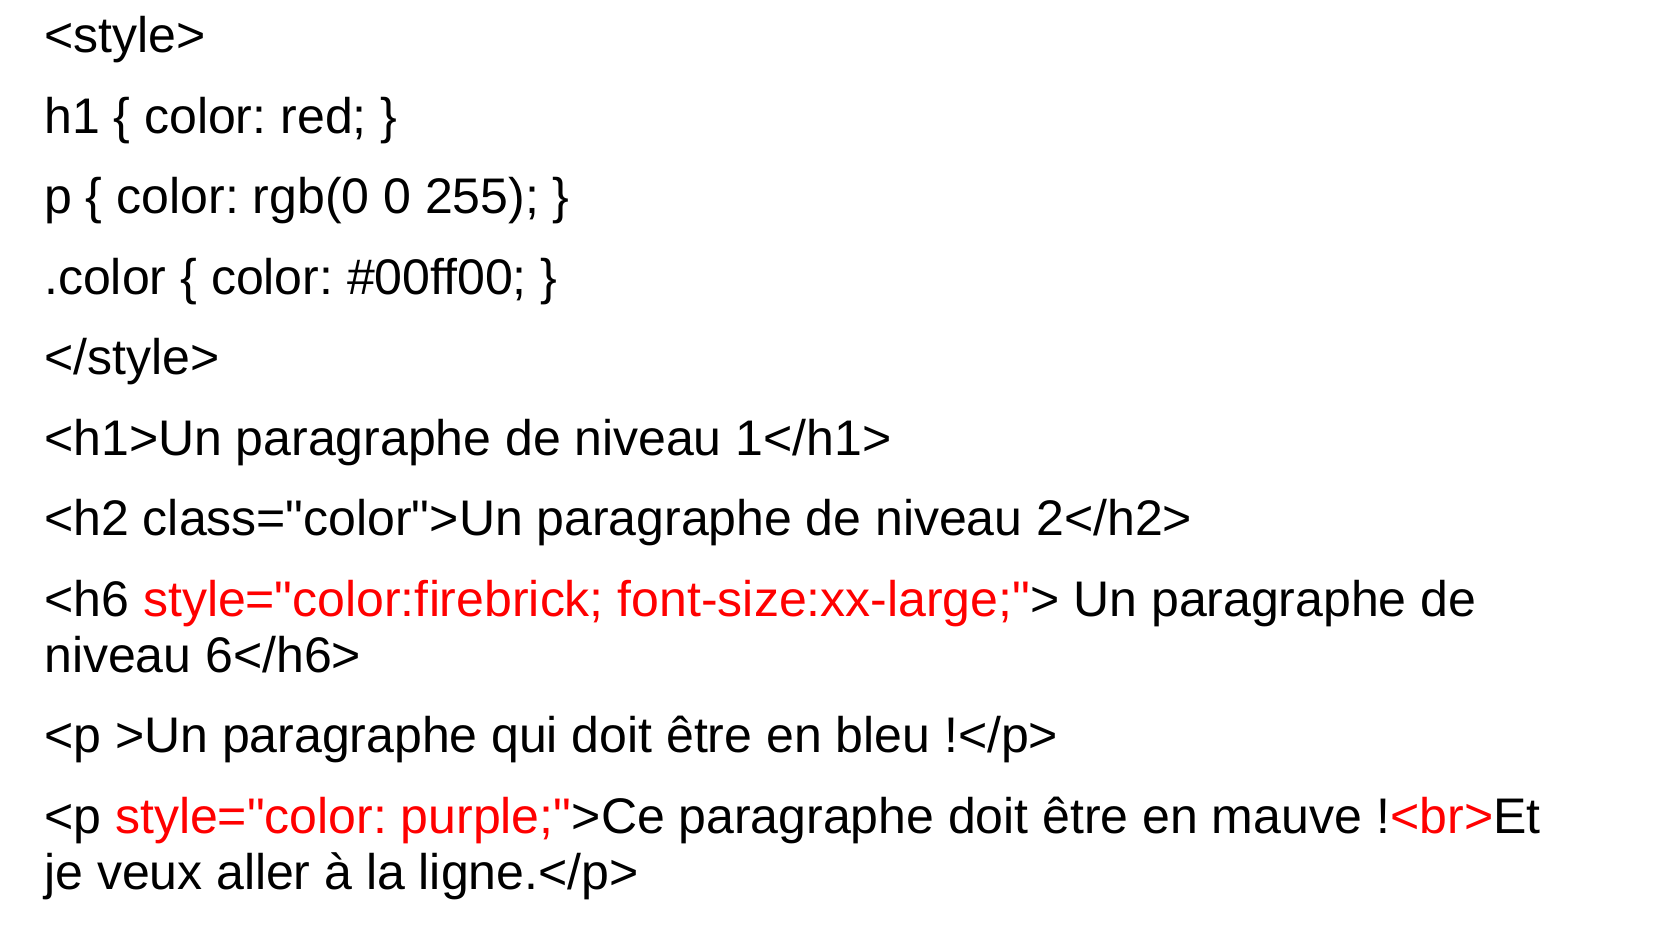

<style>
h1 { color: red; }
p { color: rgb(0 0 255); }
.color { color: #00ff00; }
</style>
<h1>Un paragraphe de niveau 1</h1>
<h2 class="color">Un paragraphe de niveau 2</h2>
<h6 style="color:firebrick; font-size:xx-large;"> Un paragraphe de niveau 6</h6>
<p >Un paragraphe qui doit être en bleu !</p>
<p style="color: purple;">Ce paragraphe doit être en mauve !<br>Et je veux aller à la ligne.</p>